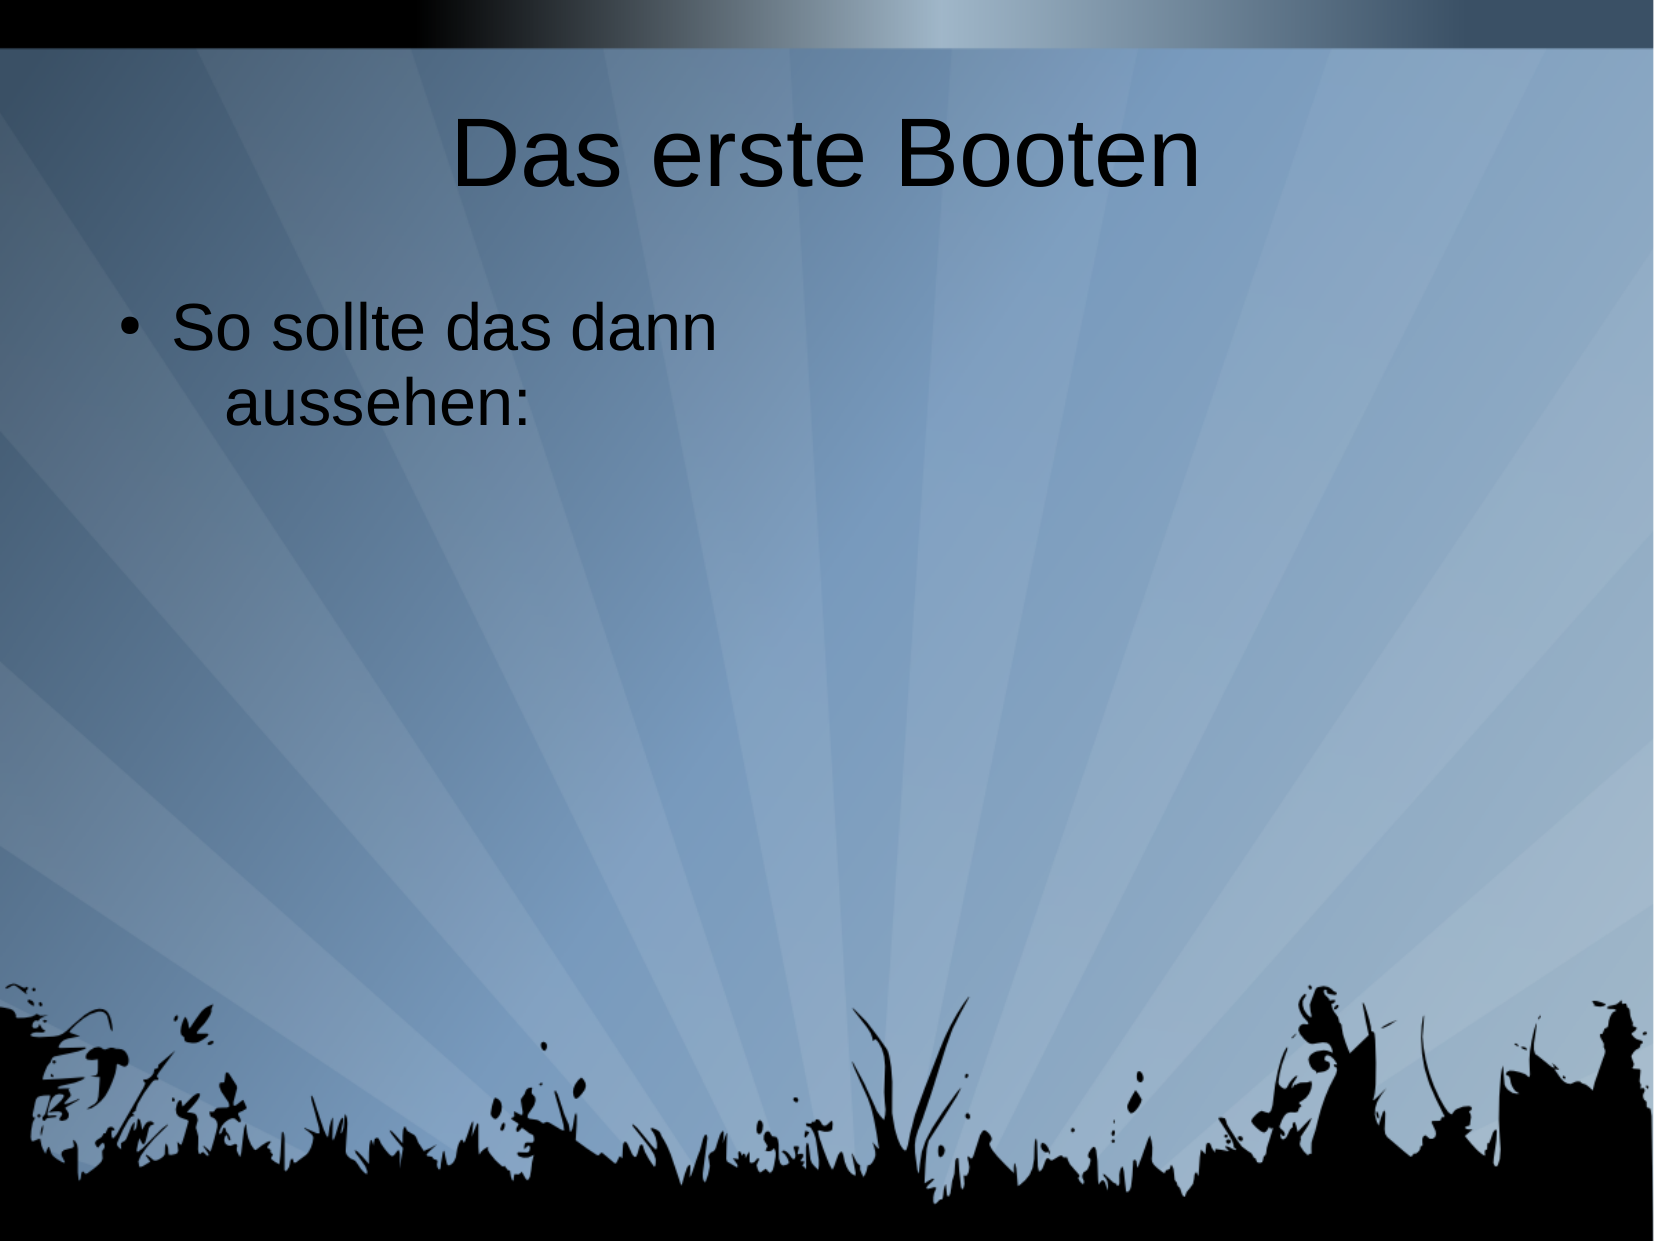

# Das erste Booten
So sollte das dann aussehen: